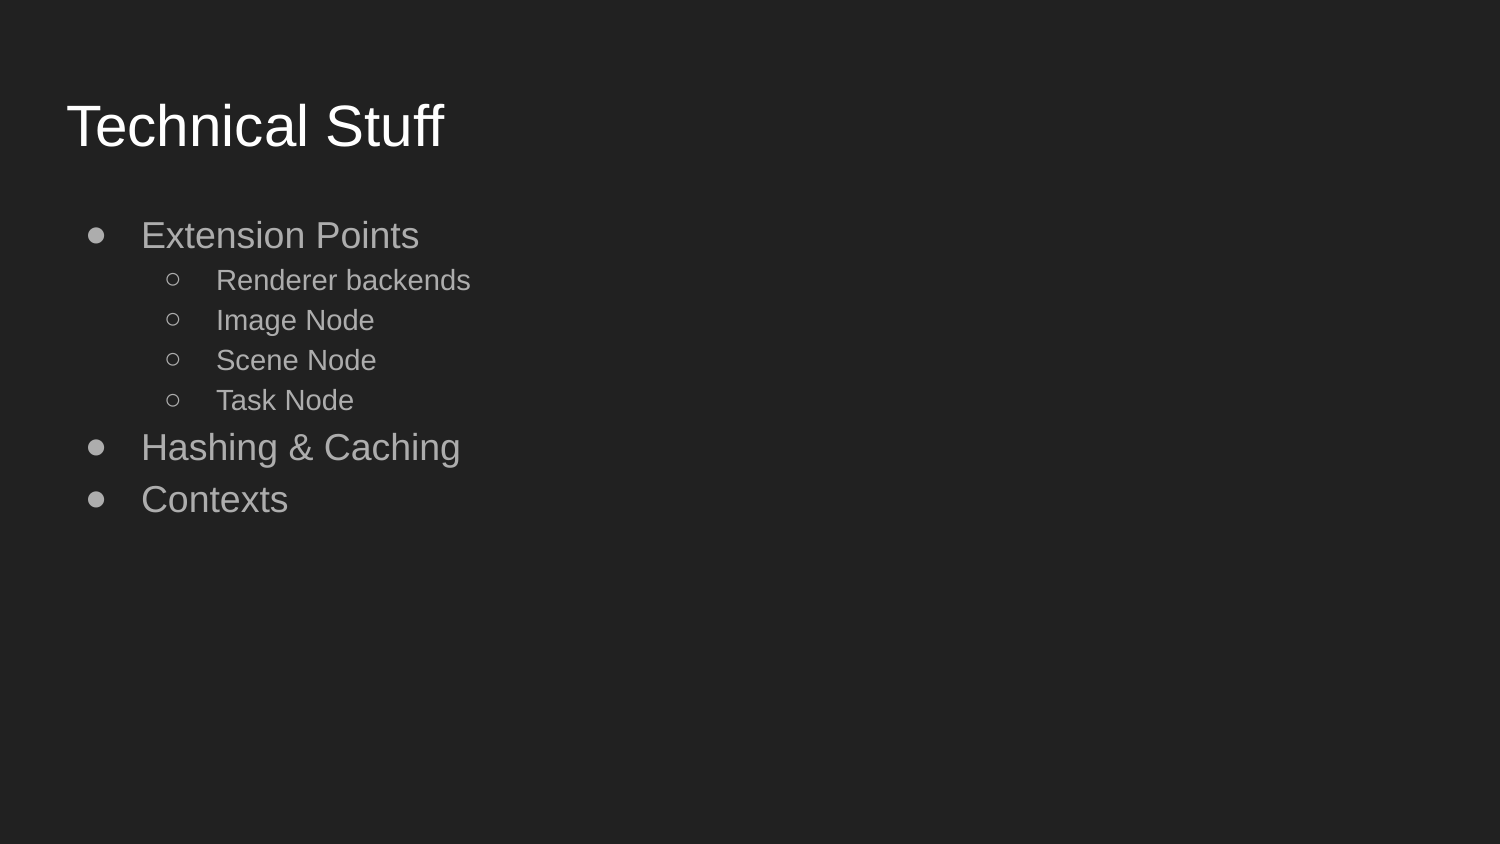

# Technical Stuff
Extension Points
Renderer backends
Image Node
Scene Node
Task Node
Hashing & Caching
Contexts